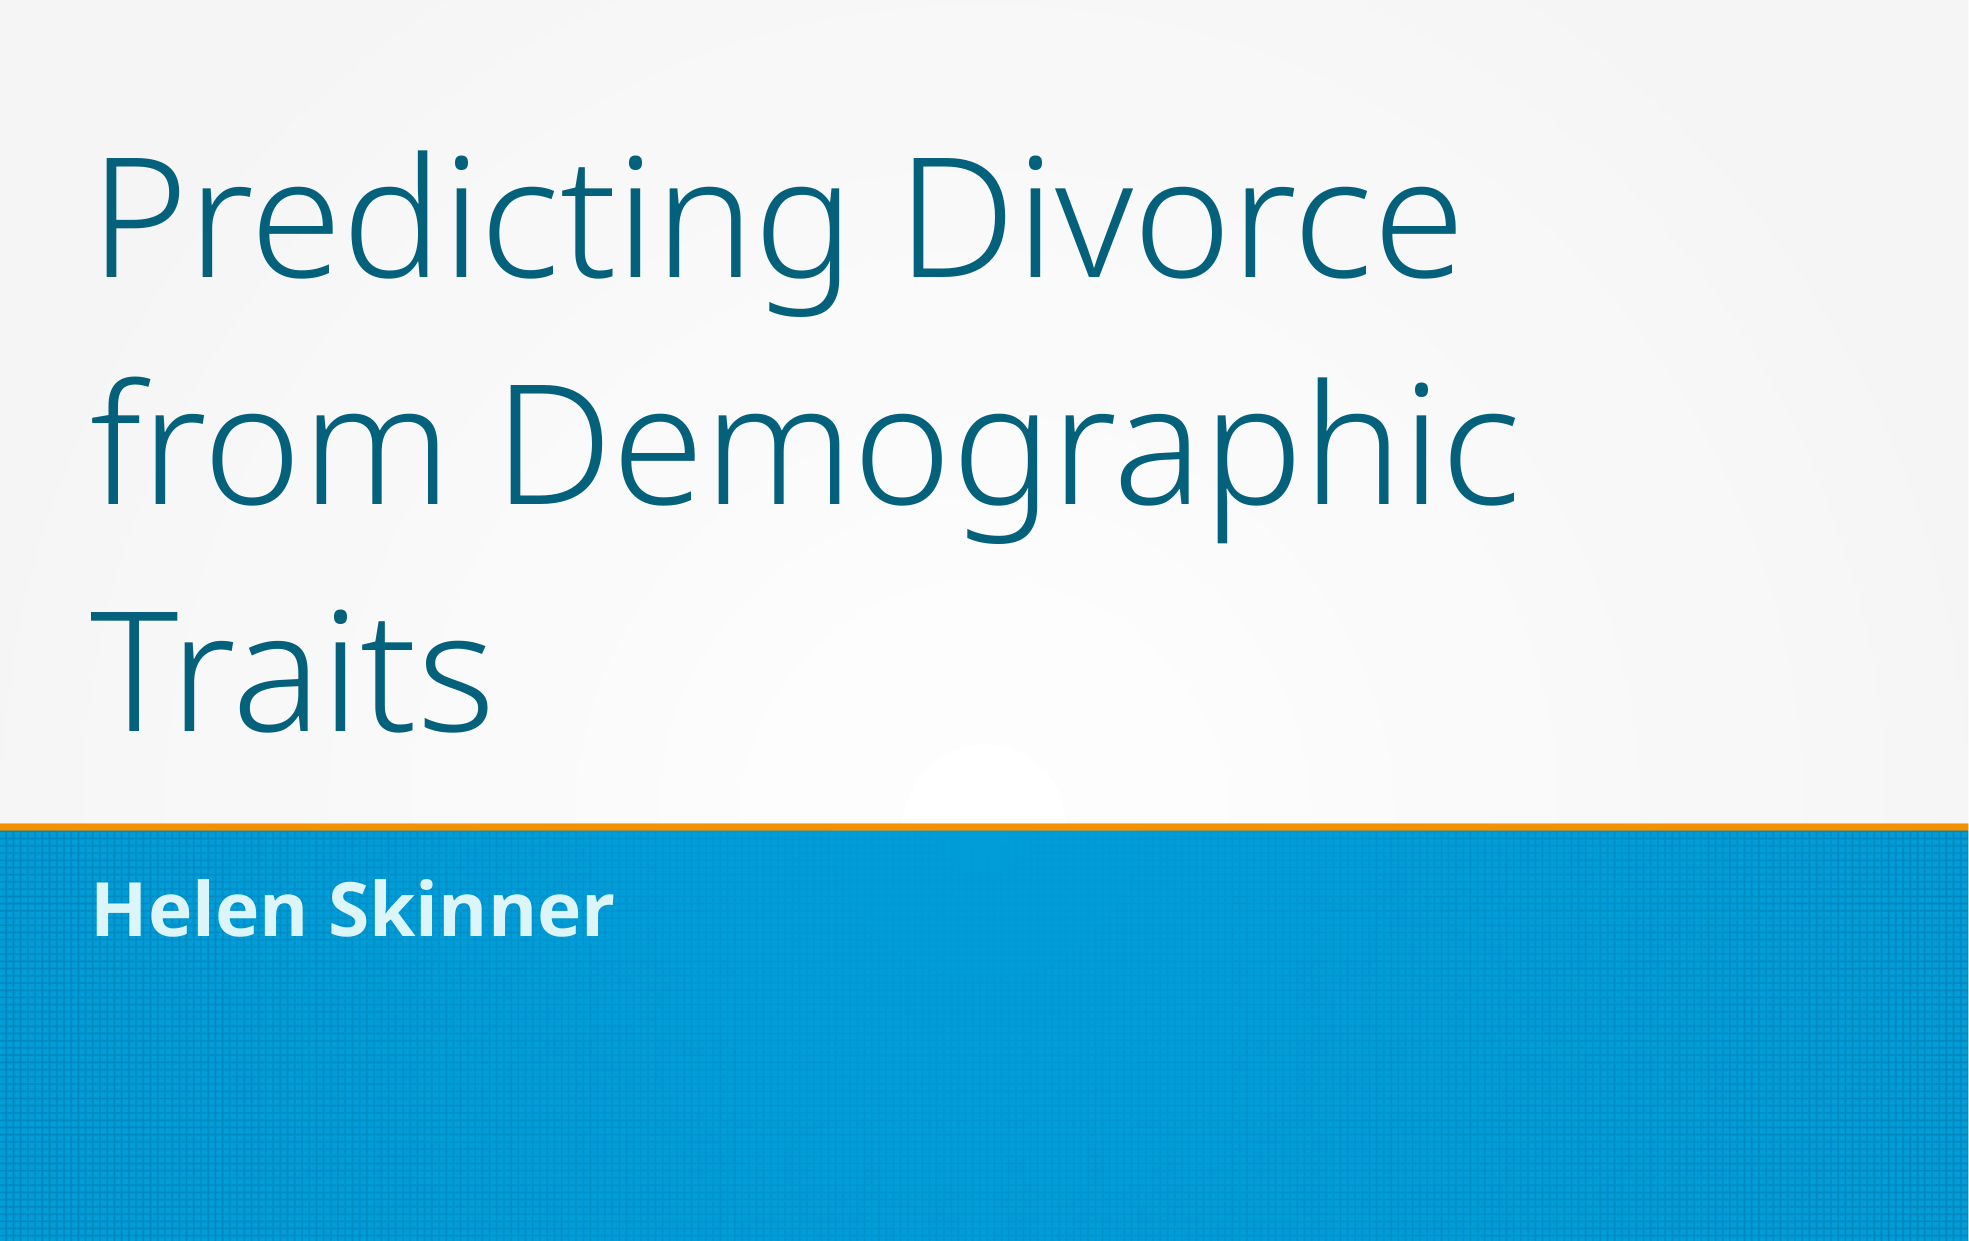

# Predicting Divorce from Demographic Traits
Helen Skinner